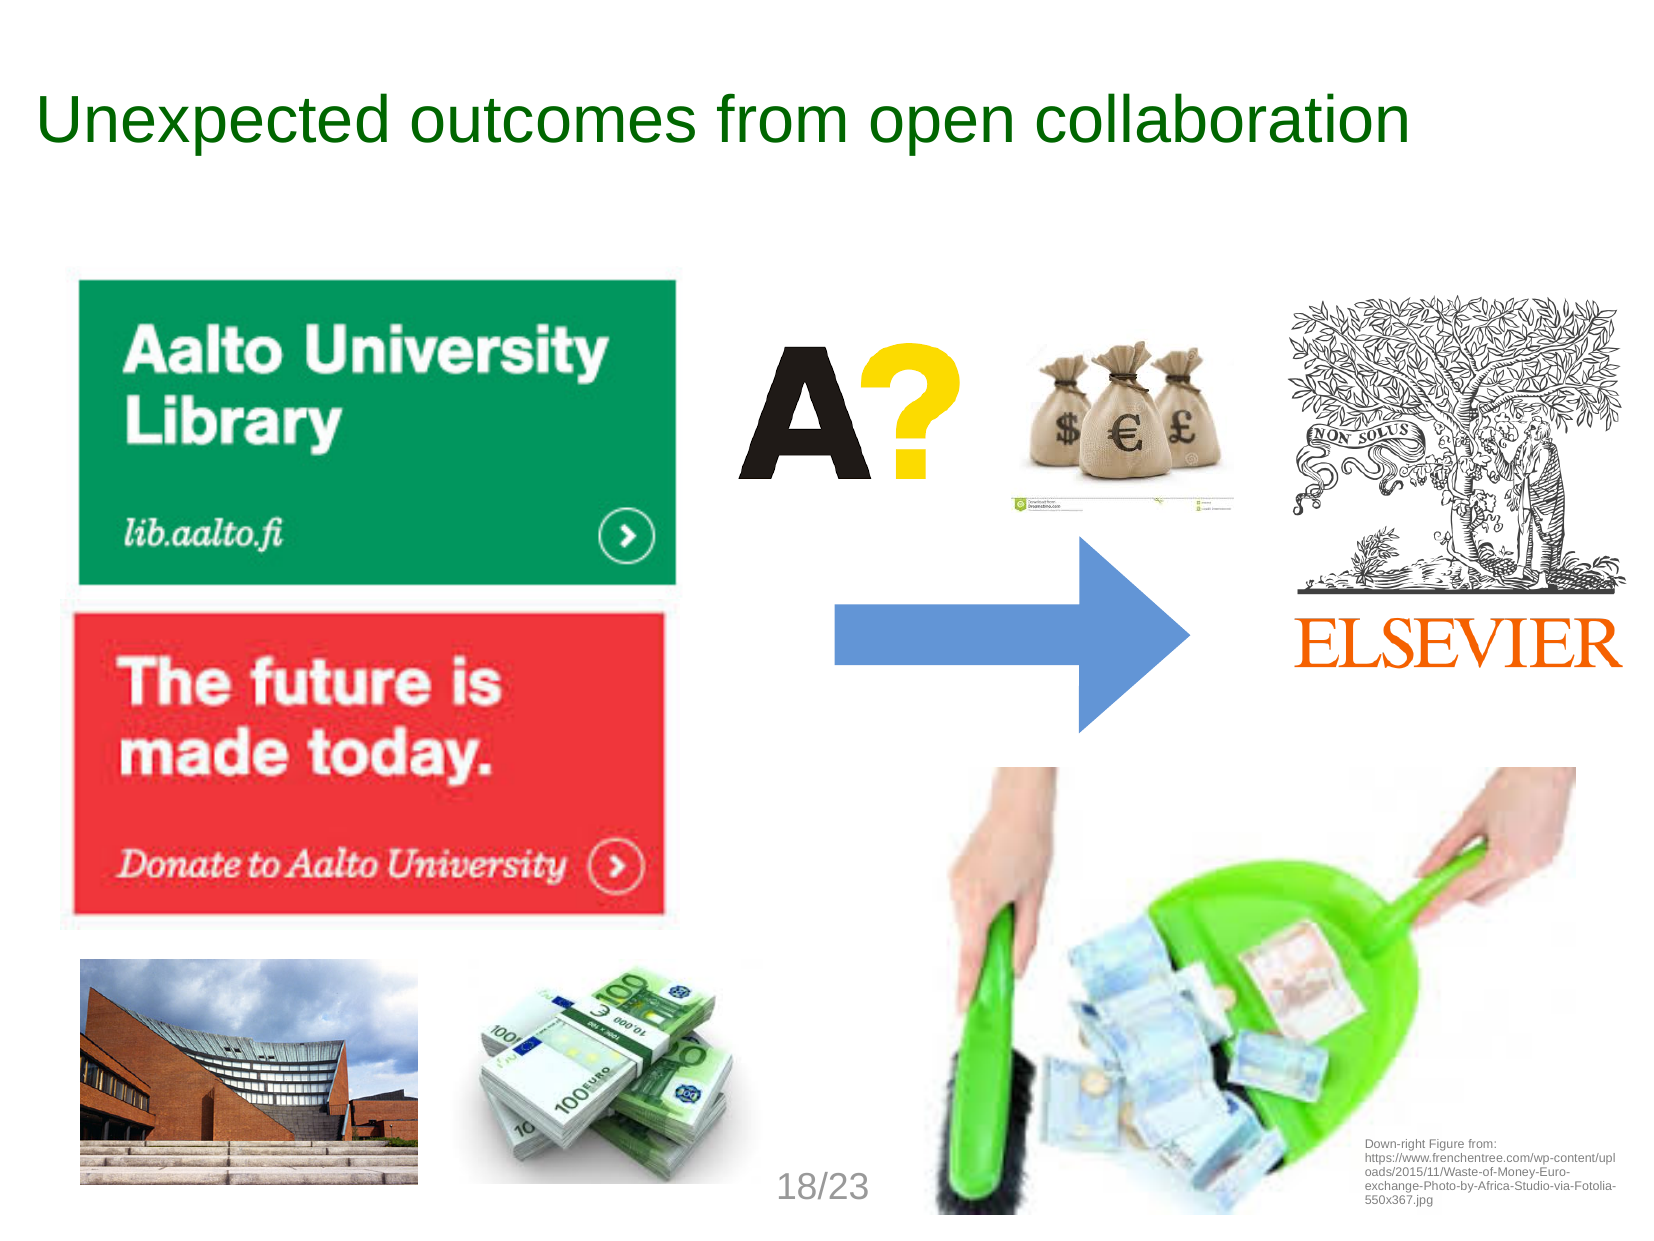

# Unexpected outcomes from open collaboration
Down-right Figure from: https://www.frenchentree.com/wp-content/uploads/2015/11/Waste-of-Money-Euro-exchange-Photo-by-Africa-Studio-via-Fotolia-550x367.jpg